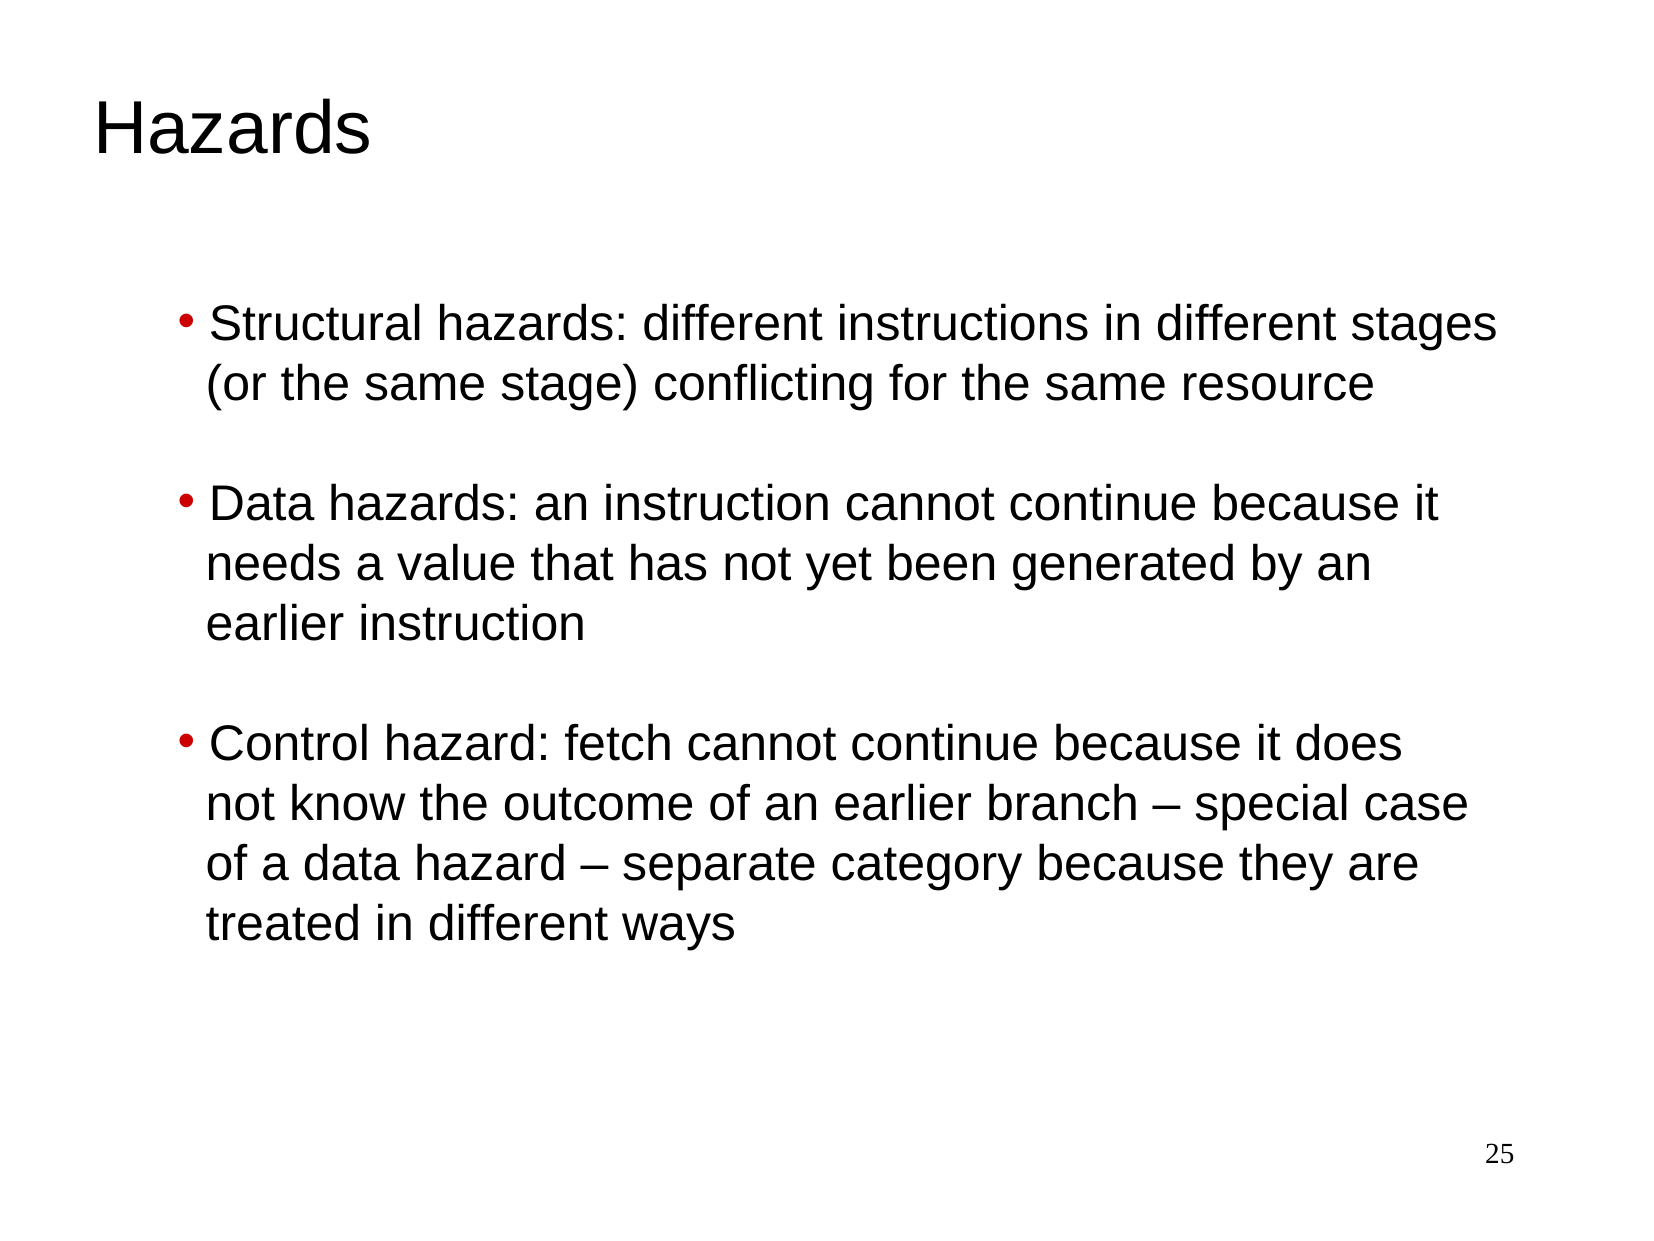

Hazards
 Structural hazards: different instructions in different stages
 (or the same stage) conflicting for the same resource
 Data hazards: an instruction cannot continue because it
 needs a value that has not yet been generated by an
 earlier instruction
 Control hazard: fetch cannot continue because it does
 not know the outcome of an earlier branch – special case
 of a data hazard – separate category because they are
 treated in different ways